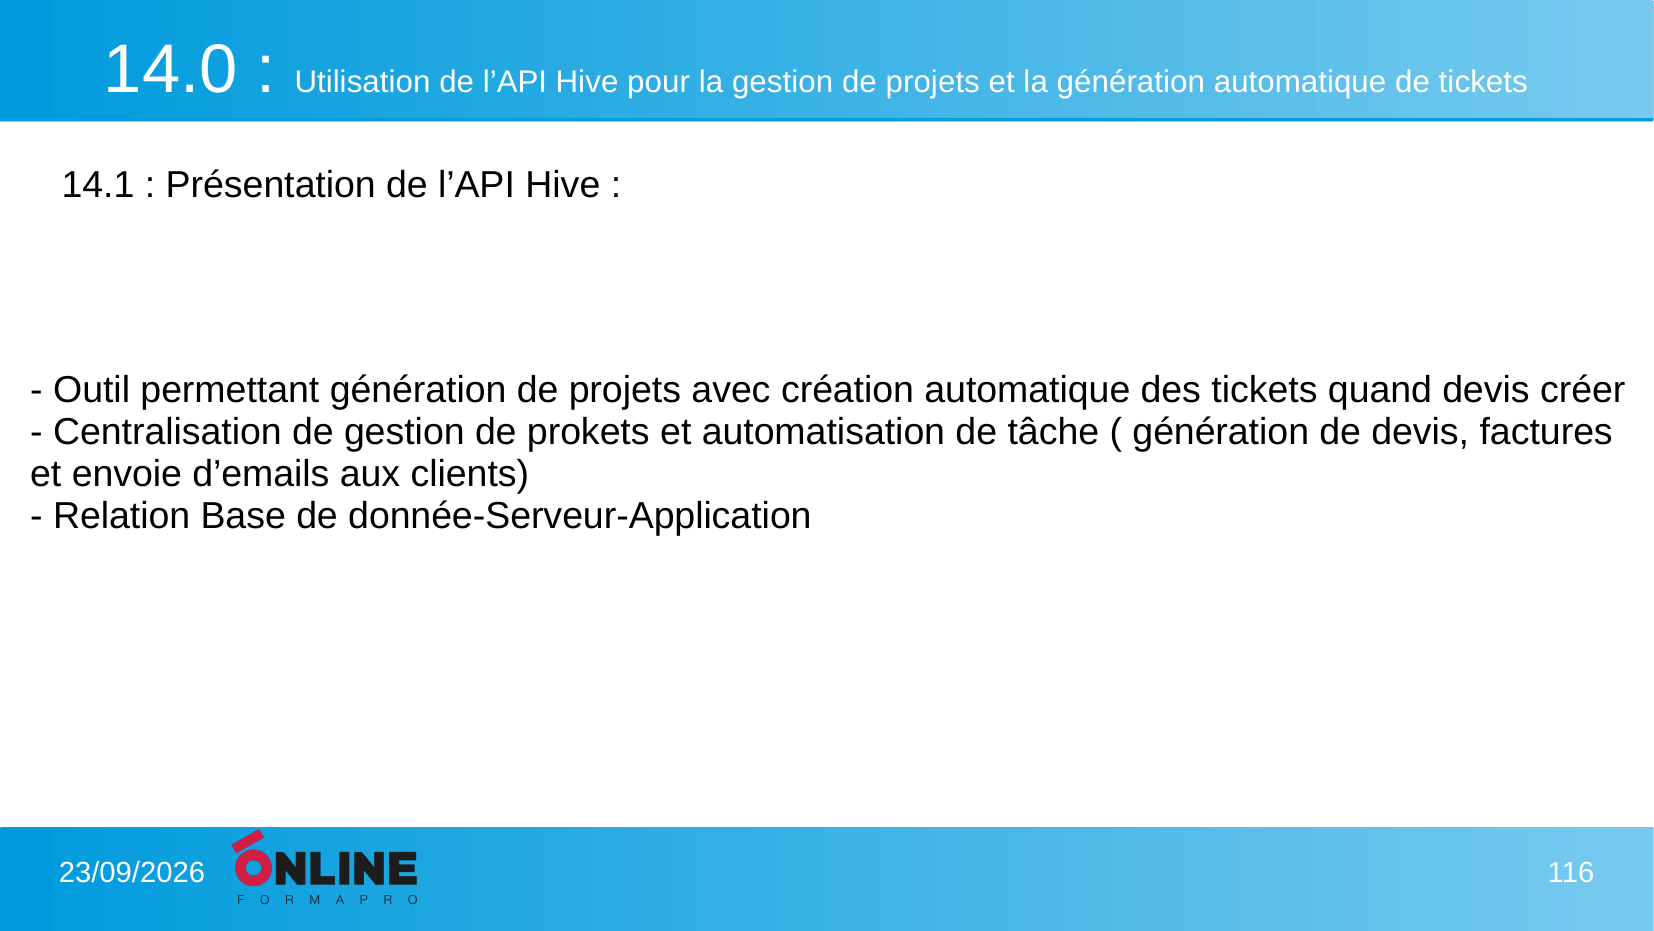

# 14.0 : Utilisation de l’API Hive pour la gestion de projets et la génération automatique de tickets
14.1 : Présentation de l’API Hive :
- Outil permettant génération de projets avec création automatique des tickets quand devis créer
- Centralisation de gestion de prokets et automatisation de tâche ( génération de devis, factures
et envoie d’emails aux clients)
- Relation Base de donnée-Serveur-Application
116